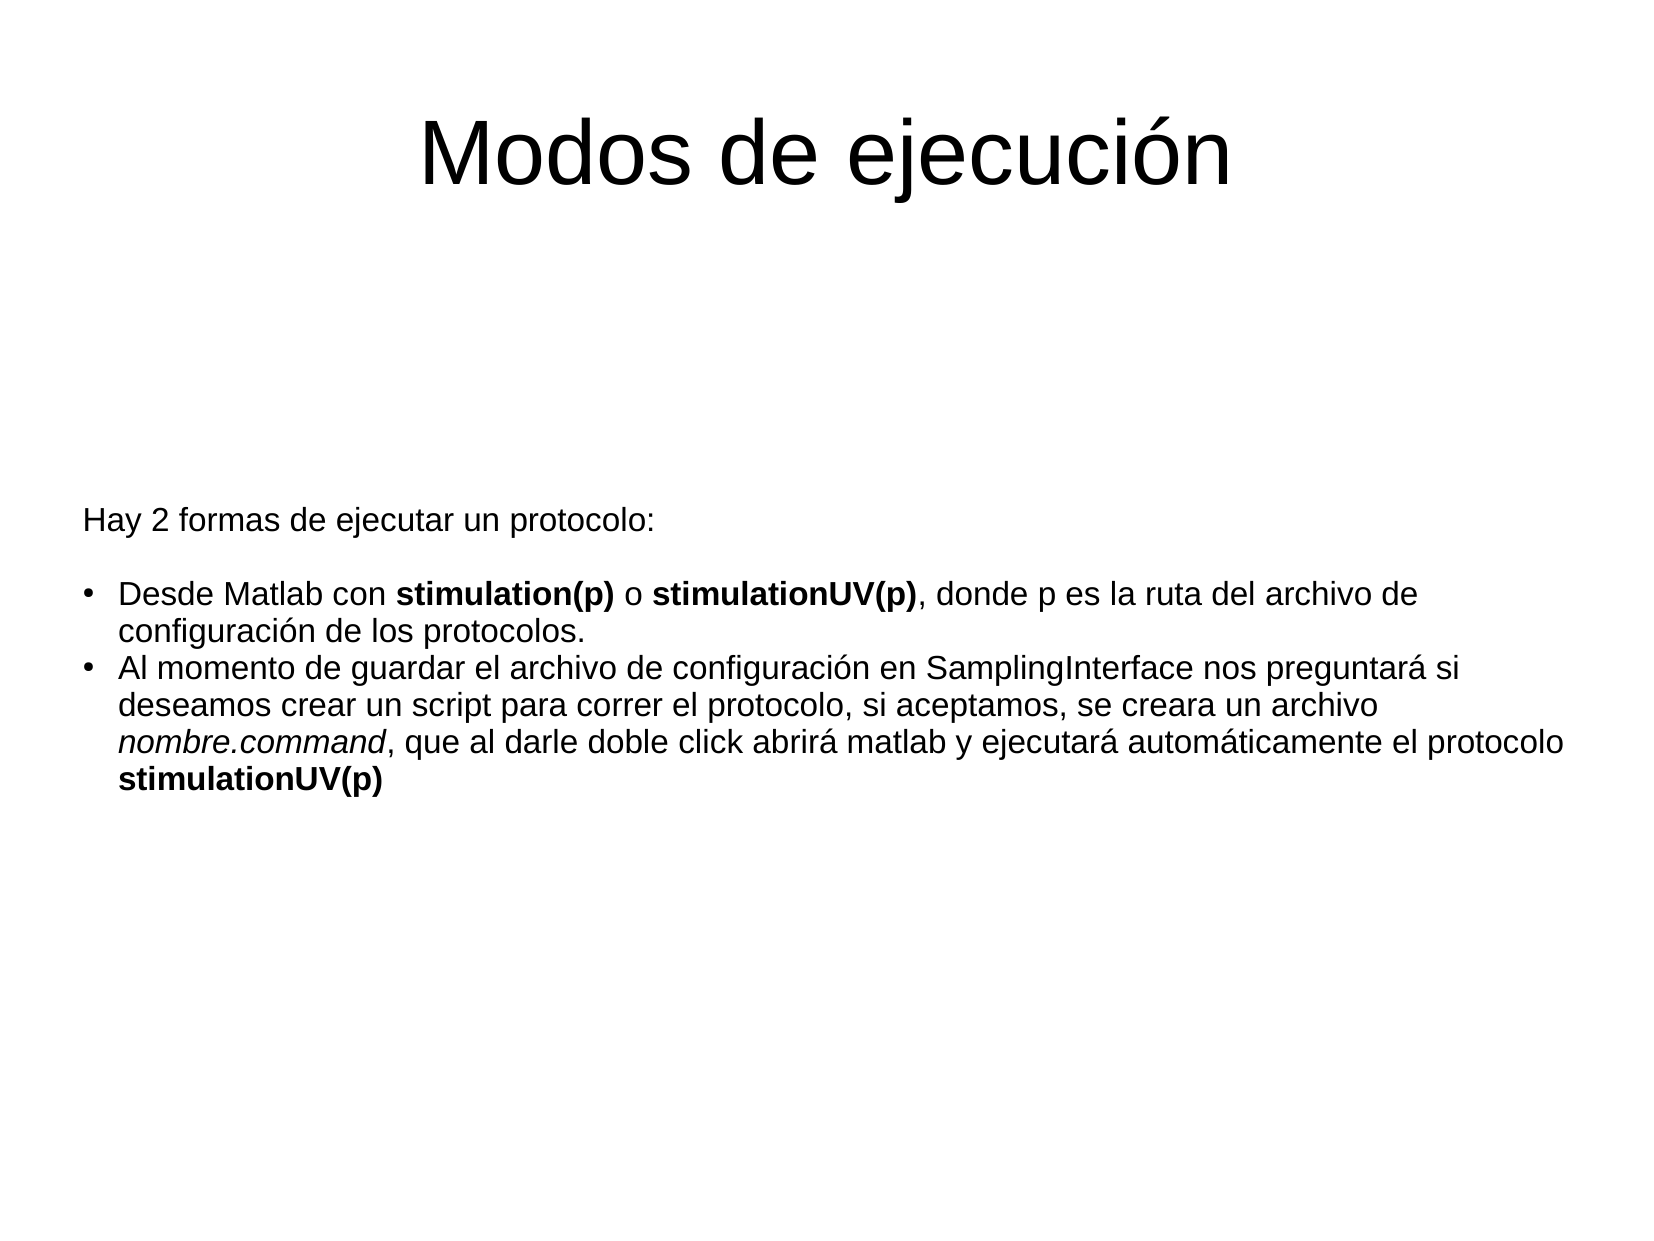

# Modos de ejecución
Hay 2 formas de ejecutar un protocolo:
Desde Matlab con stimulation(p) o stimulationUV(p), donde p es la ruta del archivo de configuración de los protocolos.
Al momento de guardar el archivo de configuración en SamplingInterface nos preguntará si deseamos crear un script para correr el protocolo, si aceptamos, se creara un archivo nombre.command, que al darle doble click abrirá matlab y ejecutará automáticamente el protocolo stimulationUV(p)